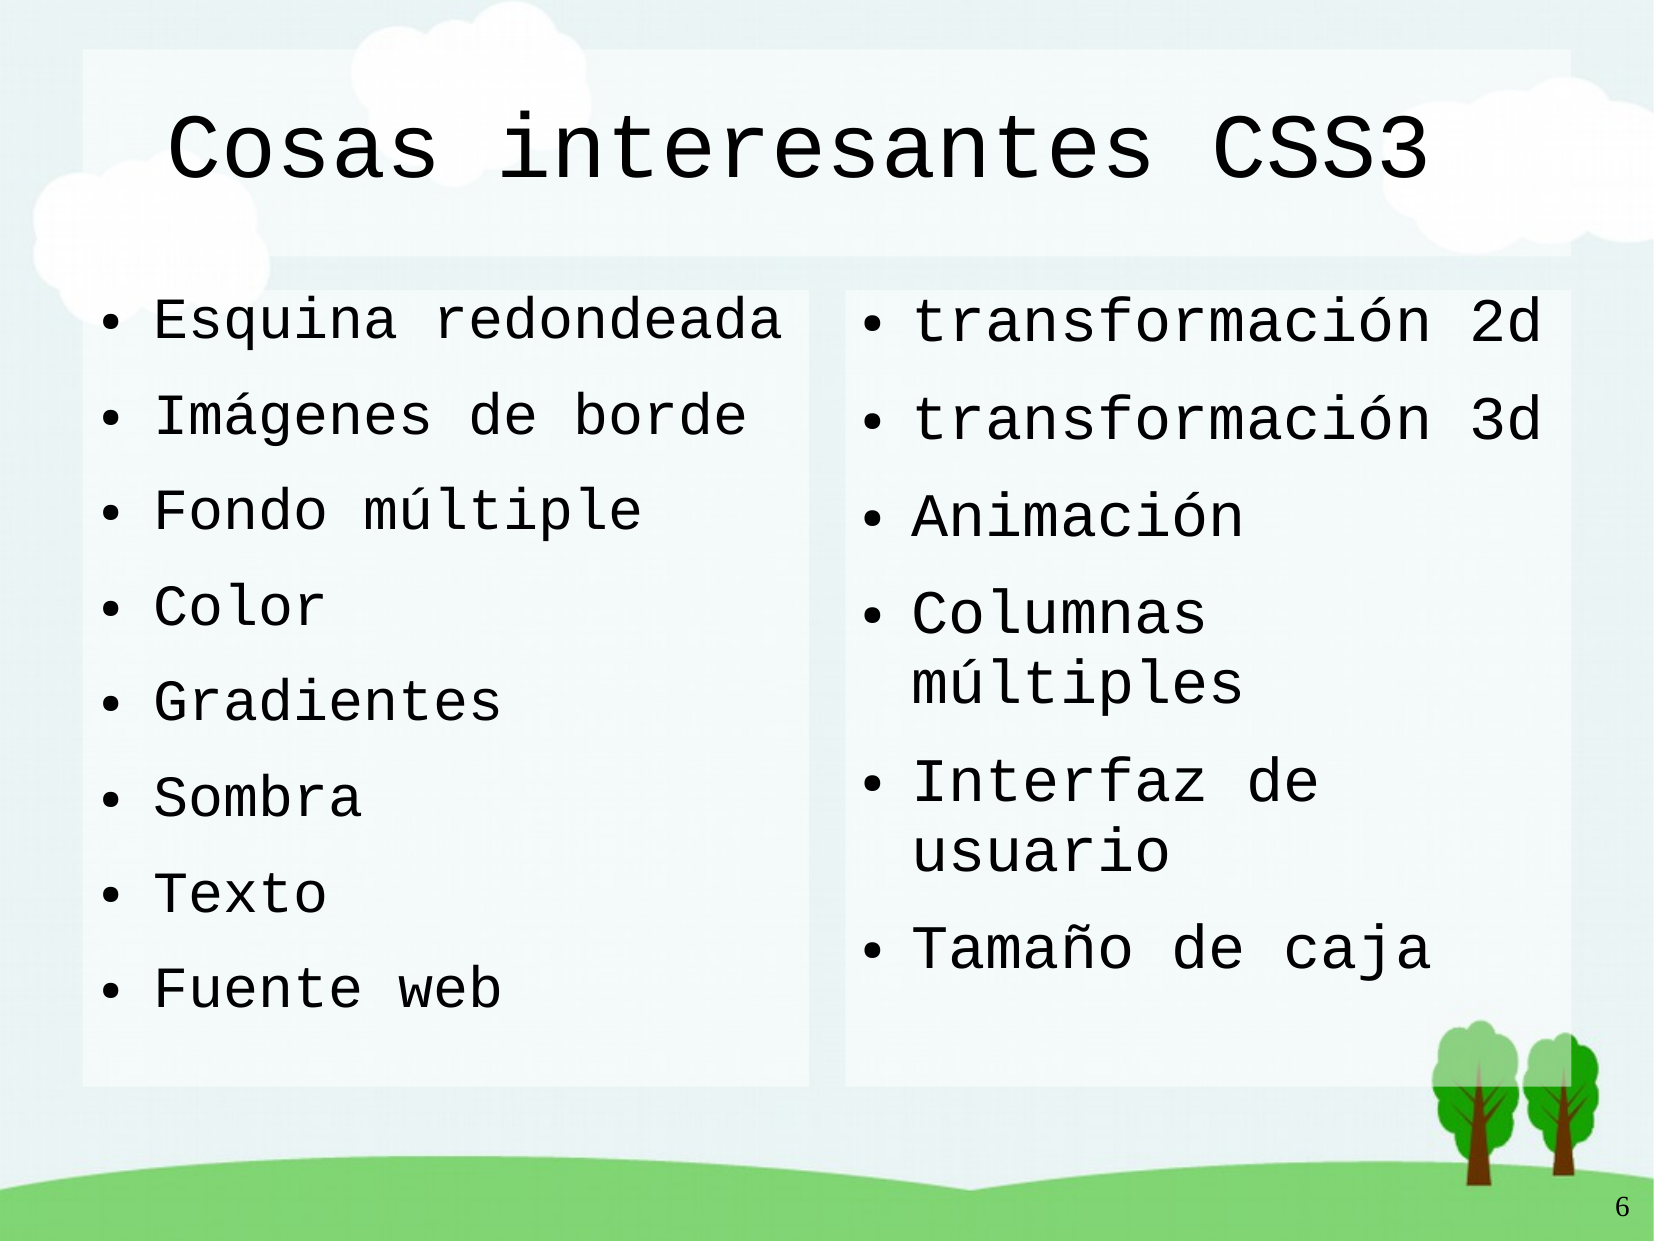

# Cosas interesantes CSS3
Esquina redondeada
Imágenes de borde
Fondo múltiple
Color
Gradientes
Sombra
Texto
Fuente web
transformación 2d
transformación 3d
Animación
Columnas múltiples
Interfaz de usuario
Tamaño de caja
6